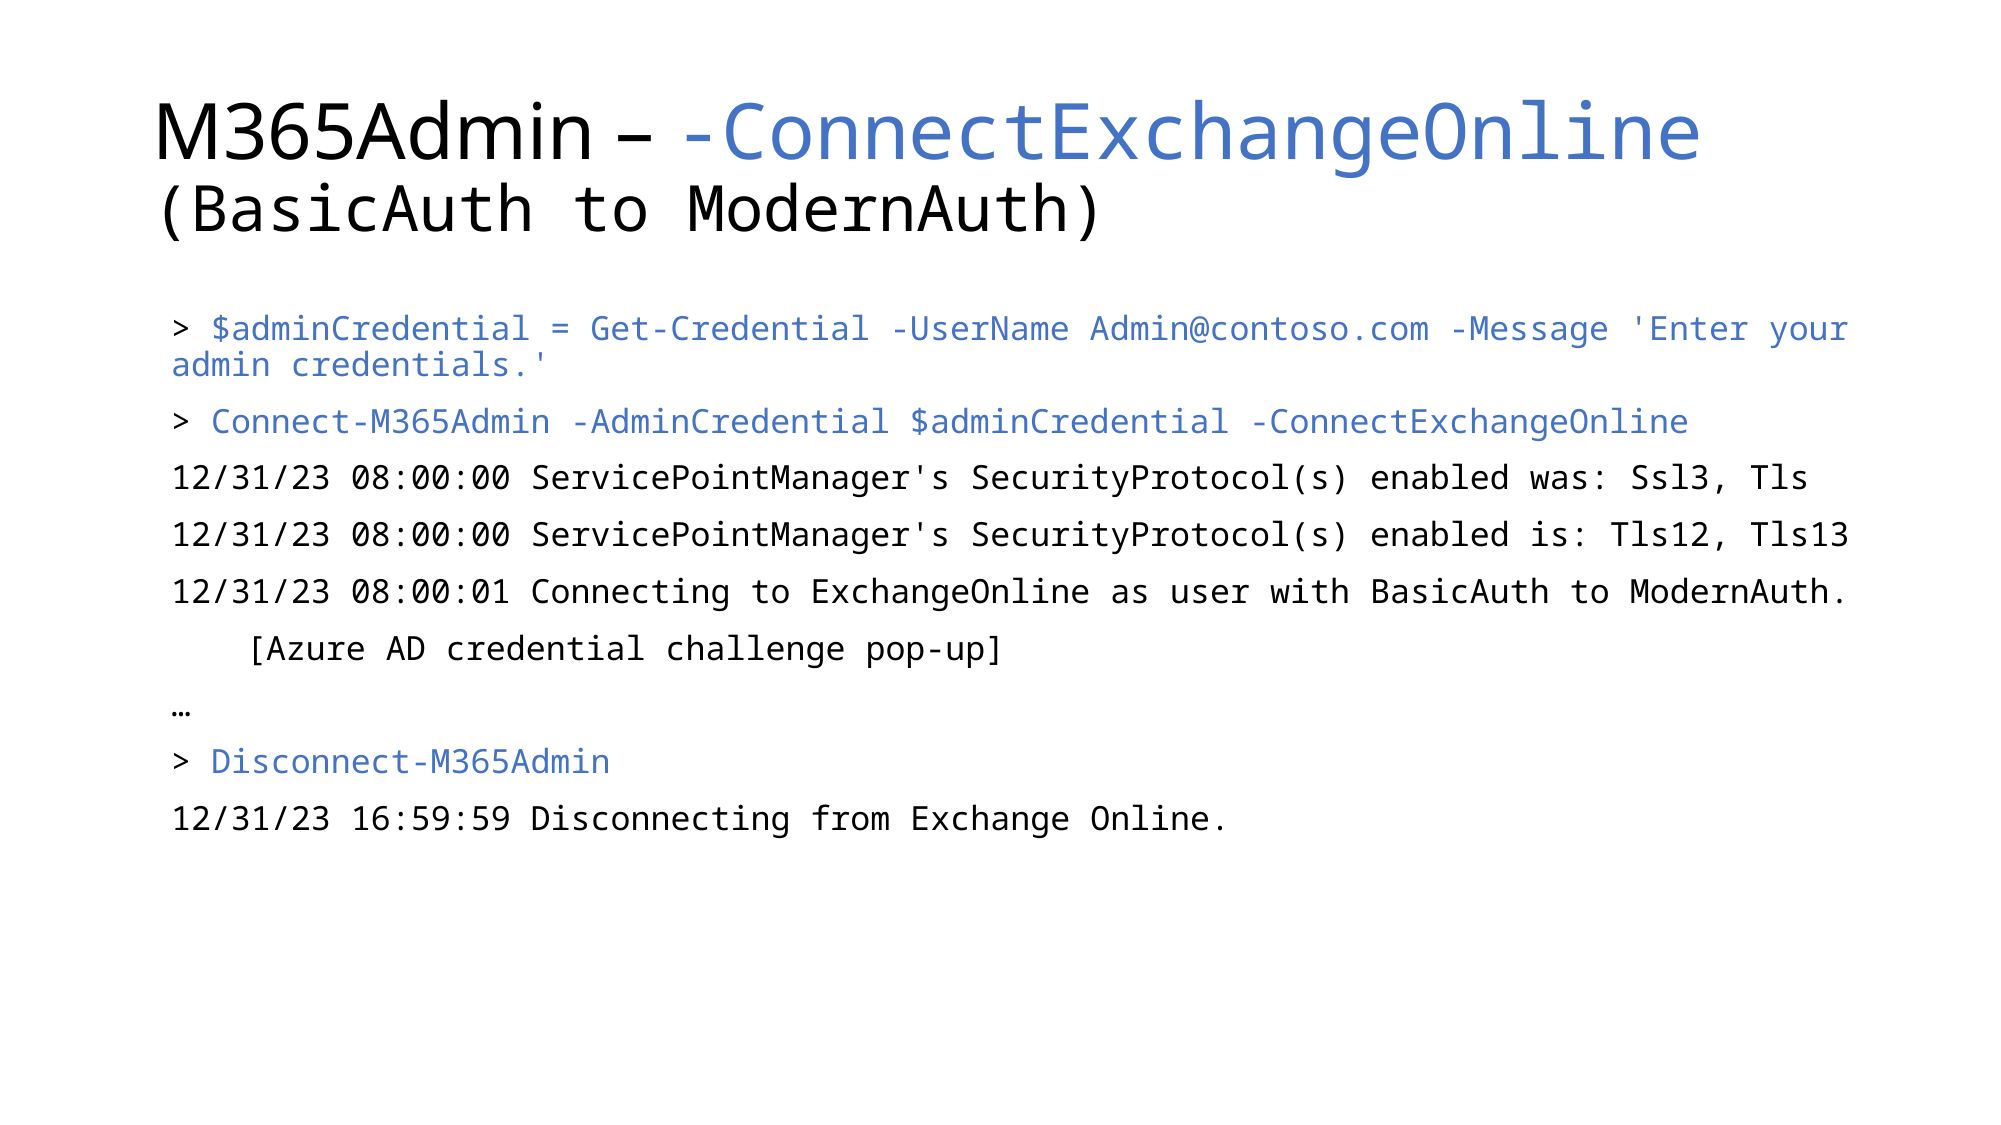

# M365Admin – -ConnectExchangeOnline (BasicAuth to ModernAuth)
> $adminCredential = Get-Credential -UserName Admin@contoso.com -Message 'Enter your admin credentials.'
> Connect-M365Admin -AdminCredential $adminCredential -ConnectExchangeOnline
12/31/23 08:00:00 ServicePointManager's SecurityProtocol(s) enabled was: Ssl3, Tls
12/31/23 08:00:00 ServicePointManager's SecurityProtocol(s) enabled is: Tls12, Tls13
12/31/23 08:00:01 Connecting to ExchangeOnline as user with BasicAuth to ModernAuth.
	[Azure AD credential challenge pop-up]
…
> Disconnect-M365Admin
12/31/23 16:59:59 Disconnecting from Exchange Online.